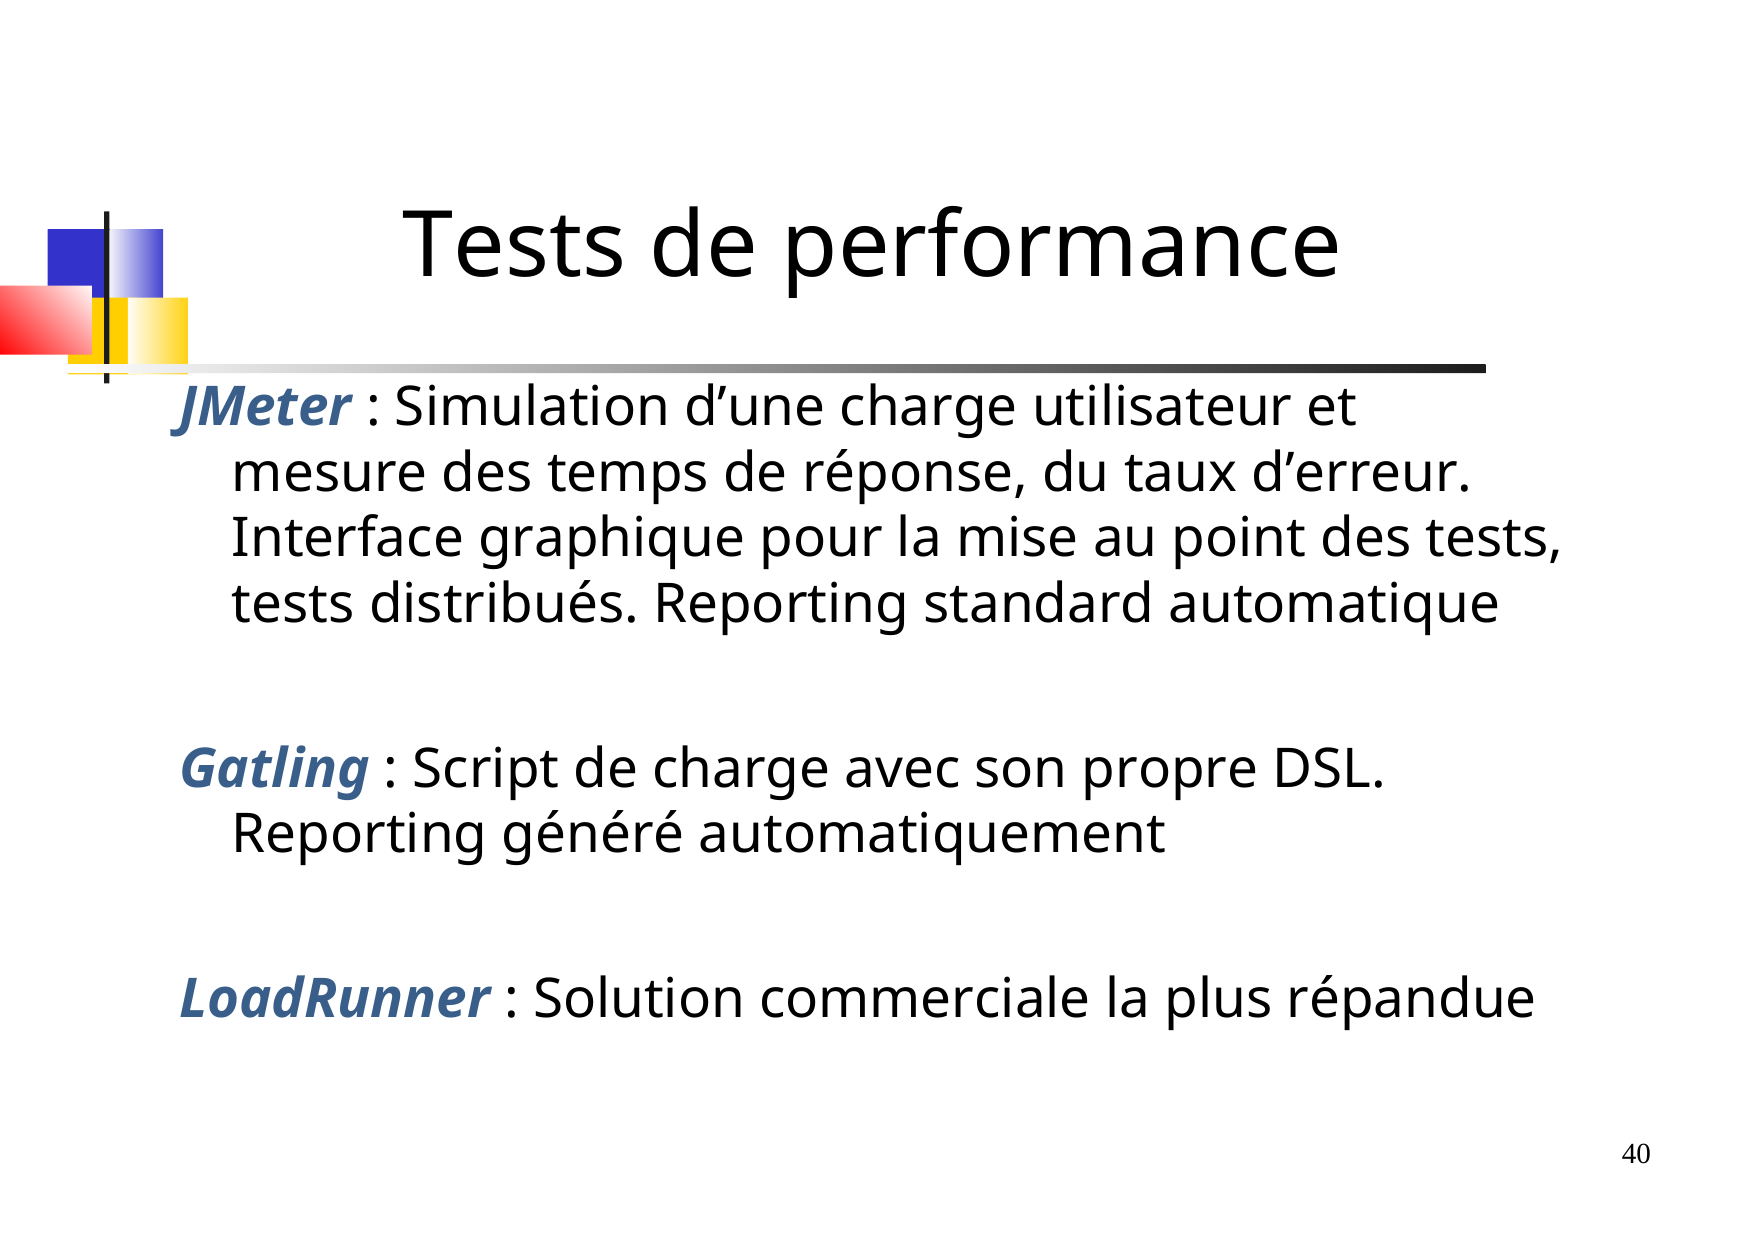

# Tests de performance
JMeter : Simulation d’une charge utilisateur et mesure des temps de réponse, du taux d’erreur.
Interface graphique pour la mise au point des tests, tests distribués. Reporting standard automatique
Gatling : Script de charge avec son propre DSL. Reporting généré automatiquement
LoadRunner : Solution commerciale la plus répandue